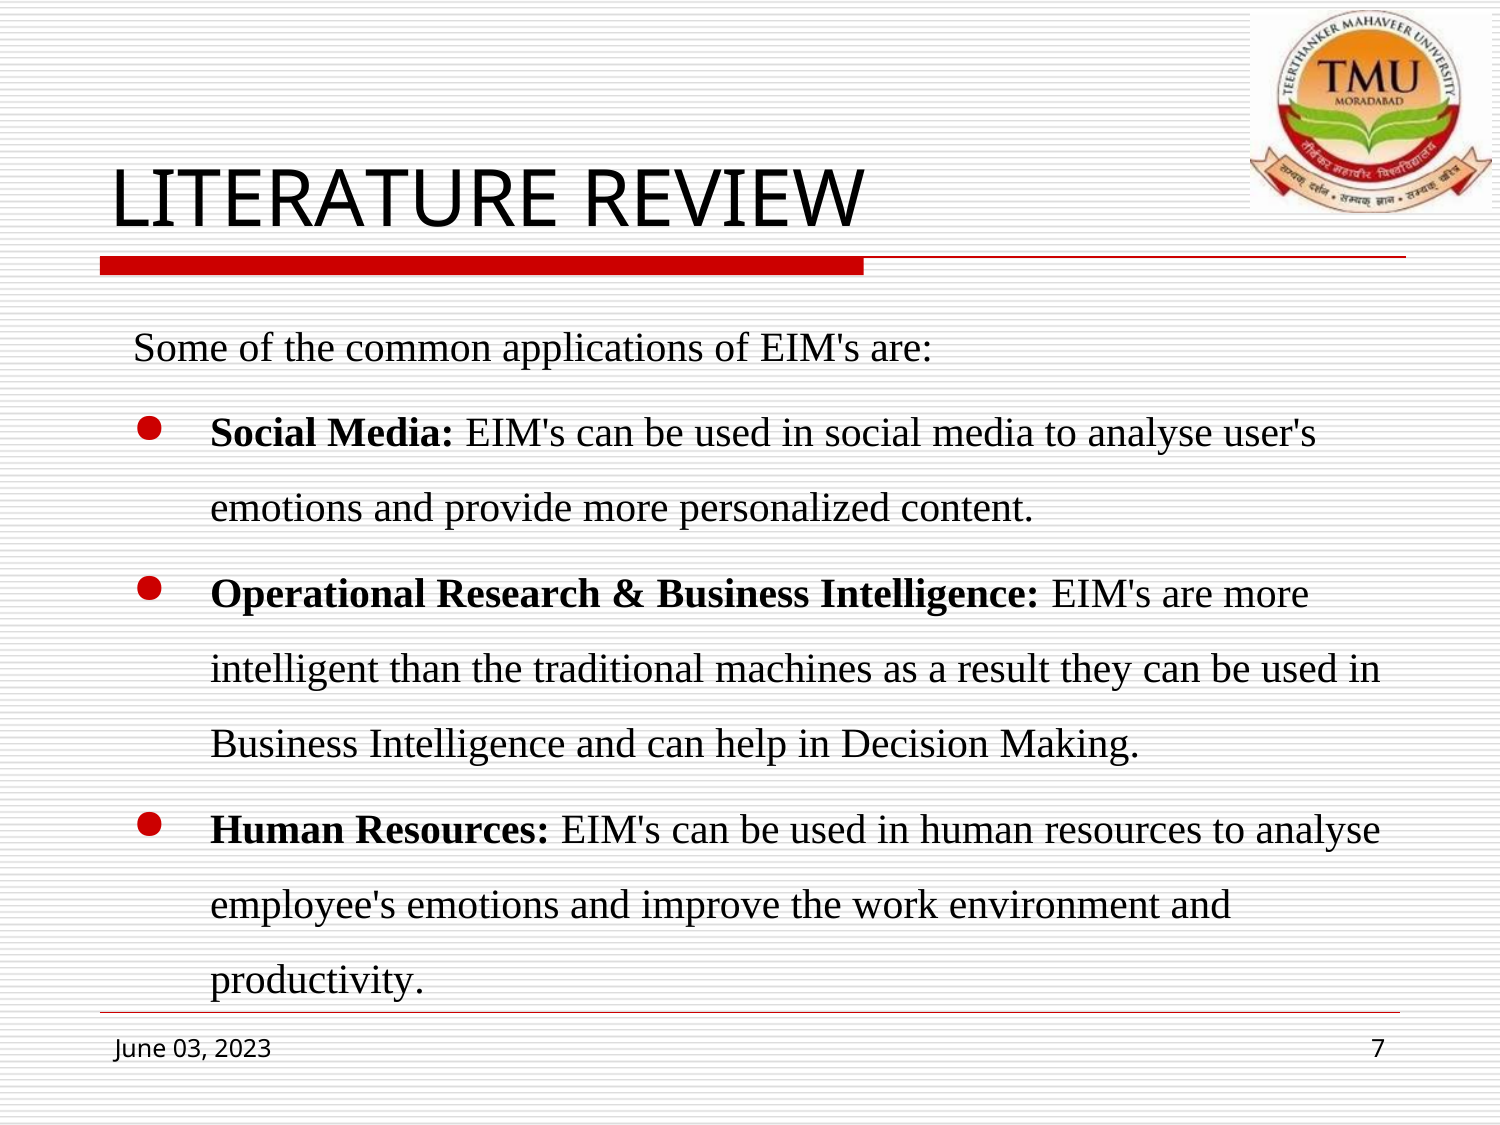

# LITERATURE REVIEW
Some of the common applications of EIM's are:
Social Media: EIM's can be used in social media to analyse user's emotions and provide more personalized content.
Operational Research & Business Intelligence: EIM's are more intelligent than the traditional machines as a result they can be used in Business Intelligence and can help in Decision Making.
Human Resources: EIM's can be used in human resources to analyse employee's emotions and improve the work environment and productivity.
June 03, 2023